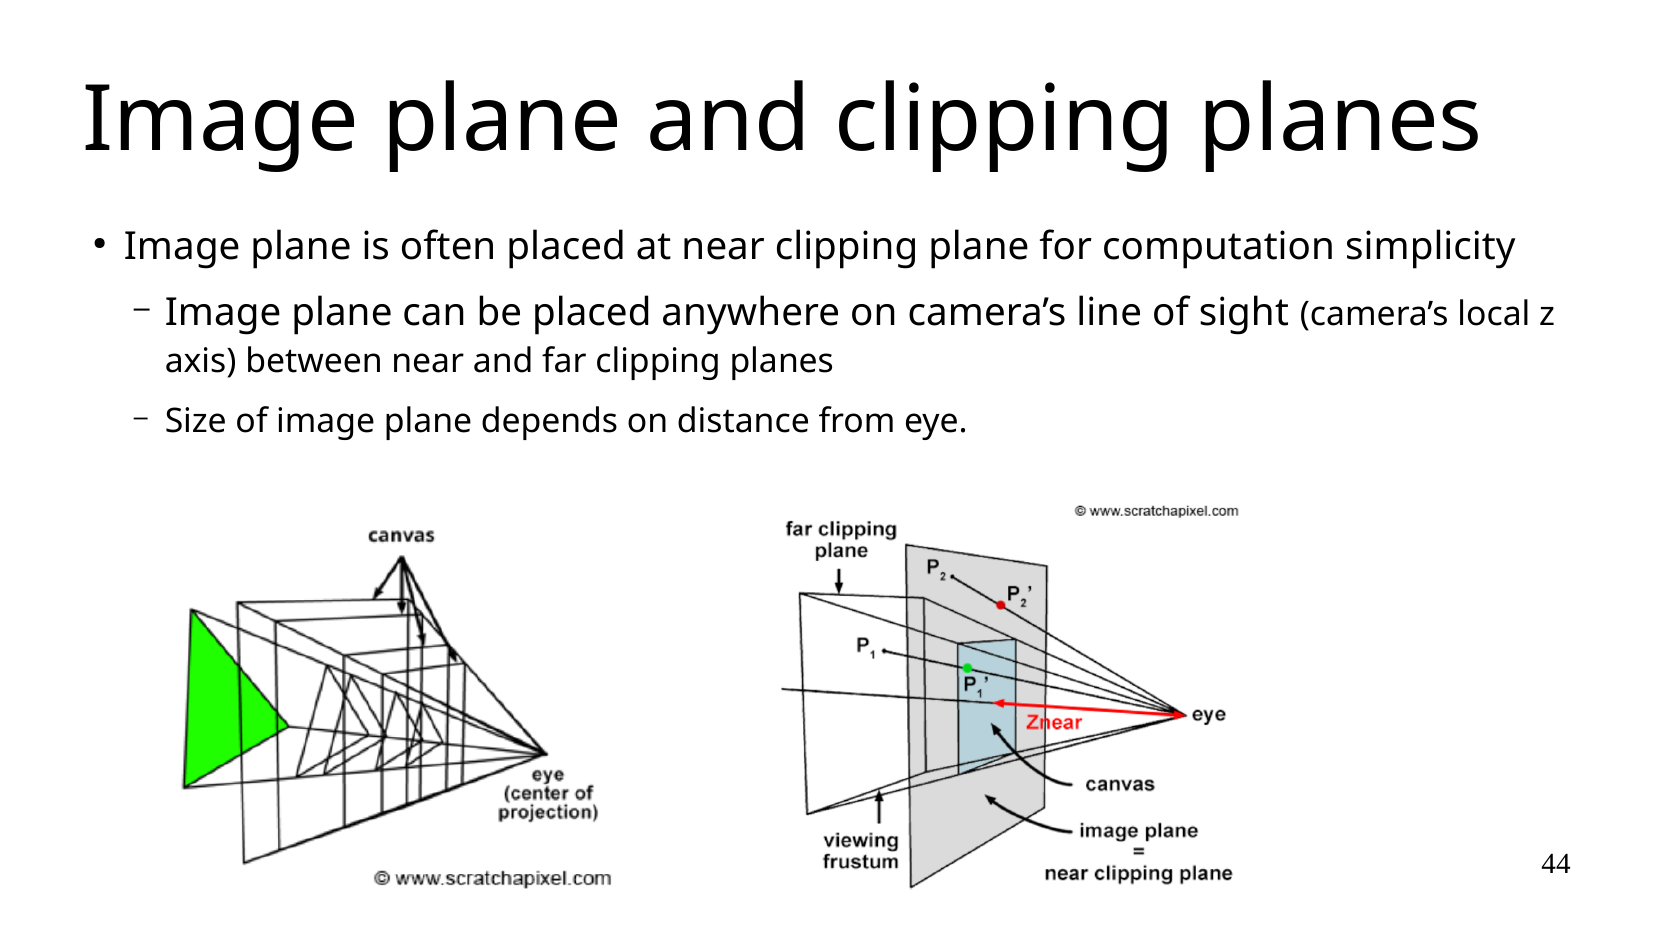

# Image plane and clipping planes
Image plane is often placed at near clipping plane for computation simplicity
Image plane can be placed anywhere on camera’s line of sight (camera’s local z axis) between near and far clipping planes
Size of image plane depends on distance from eye.
44